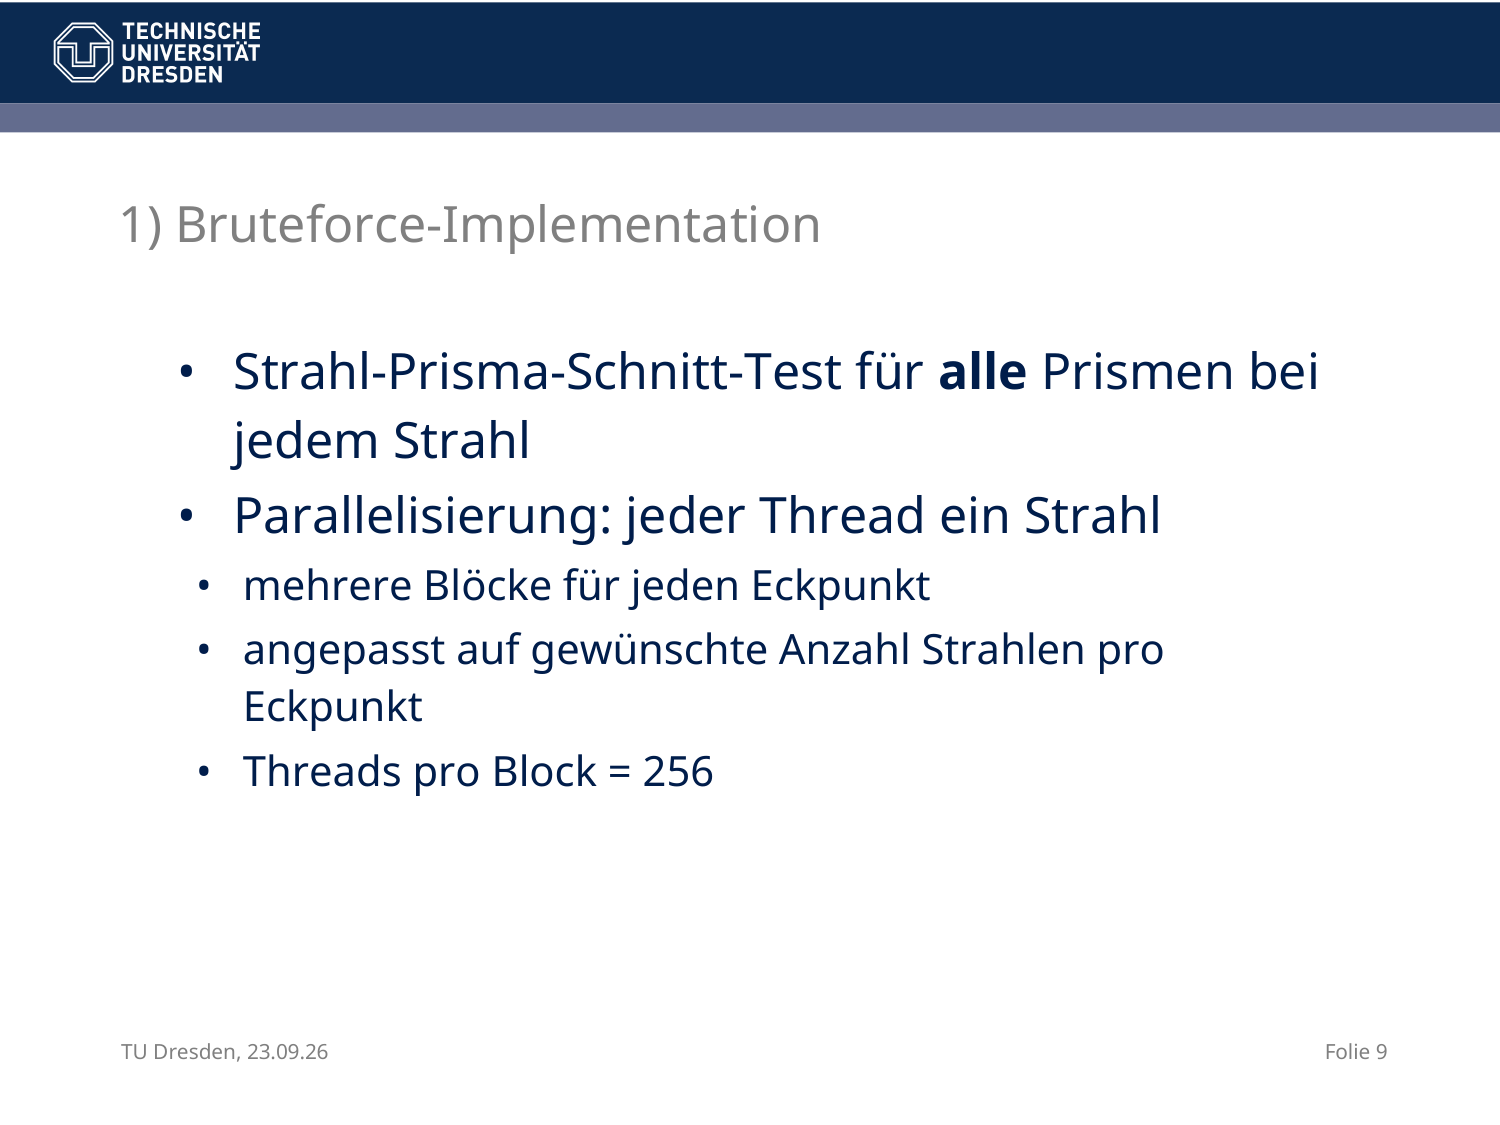

# 1) Bruteforce-Implementation
Strahl-Prisma-Schnitt-Test für alle Prismen bei jedem Strahl
Parallelisierung: jeder Thread ein Strahl
mehrere Blöcke für jeden Eckpunkt
angepasst auf gewünschte Anzahl Strahlen pro Eckpunkt
Threads pro Block = 256
9